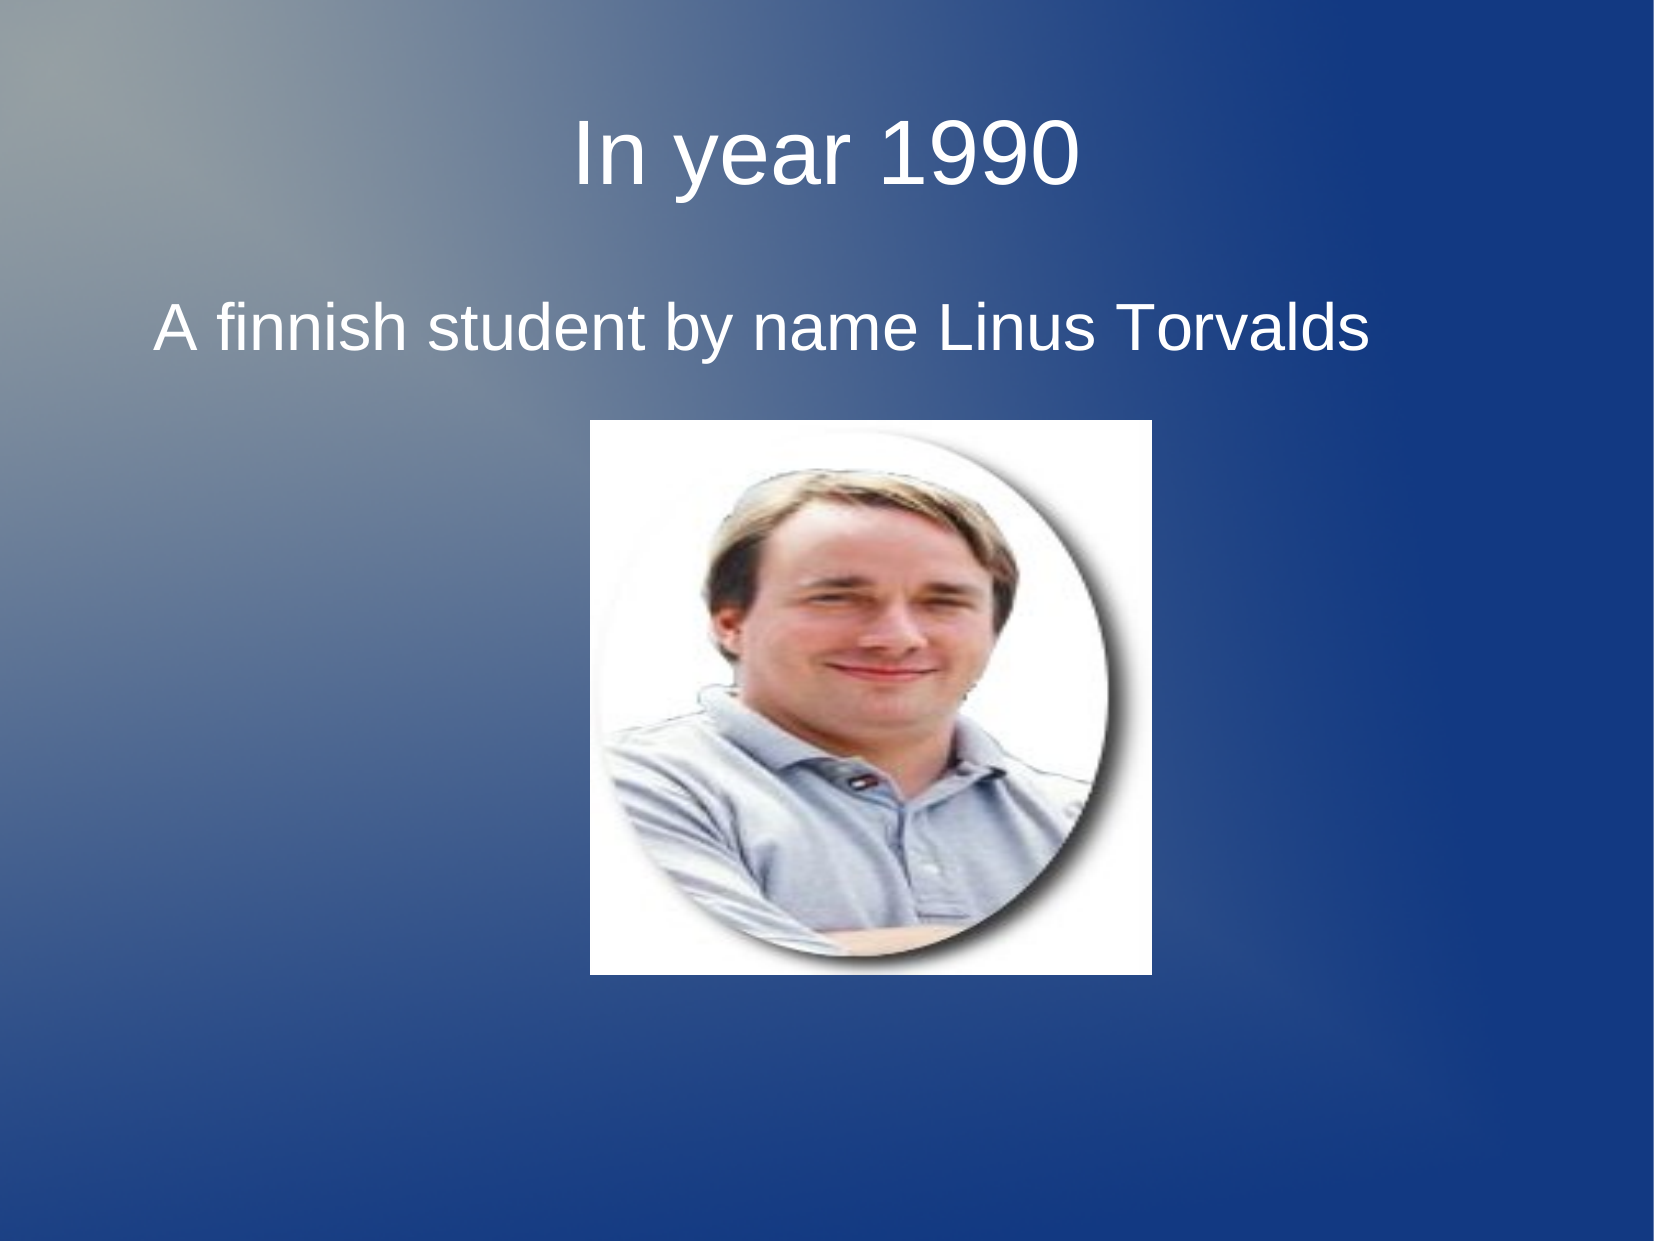

# In year 1990
A finnish student by name Linus Torvalds